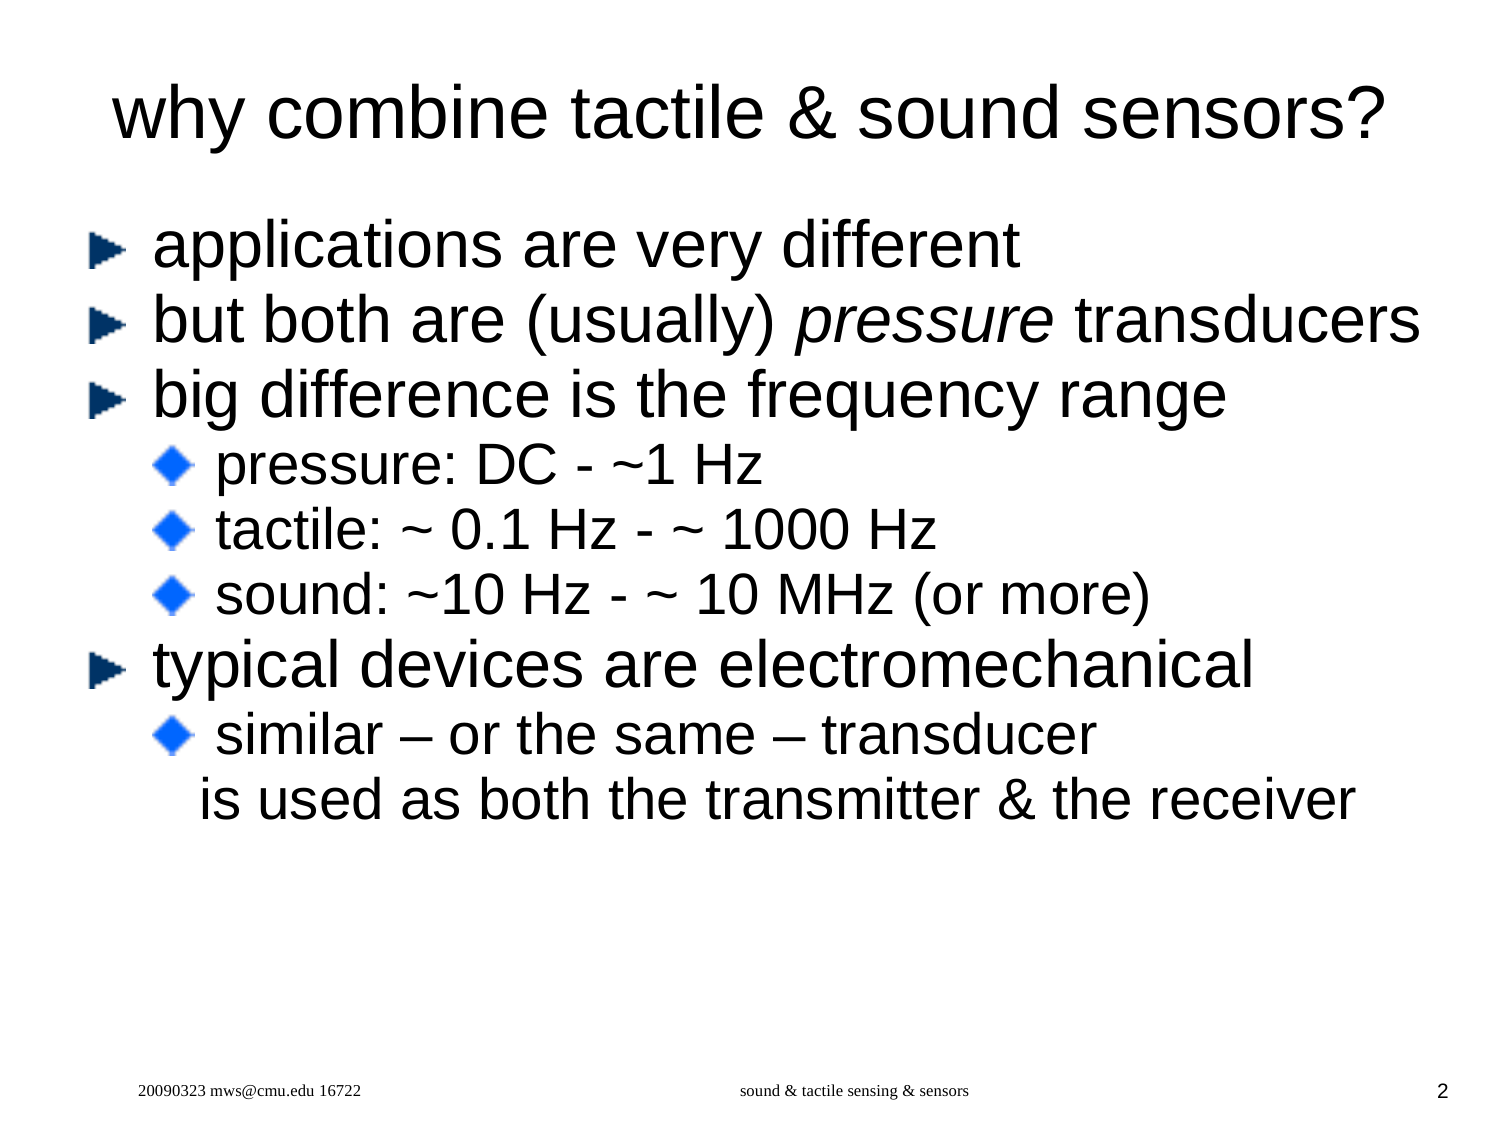

# why combine tactile & sound sensors?
 applications are very different
 but both are (usually) pressure transducers
 big difference is the frequency range
 pressure: DC - ~1 Hz
 tactile: ~ 0.1 Hz - ~ 1000 Hz
 sound: ~10 Hz - ~ 10 MHz (or more)
 typical devices are electromechanical
 similar – or the same – transducer
is used as both the transmitter & the receiver
2
20090323 mws@cmu.edu 16722
sound & tactile sensing & sensors